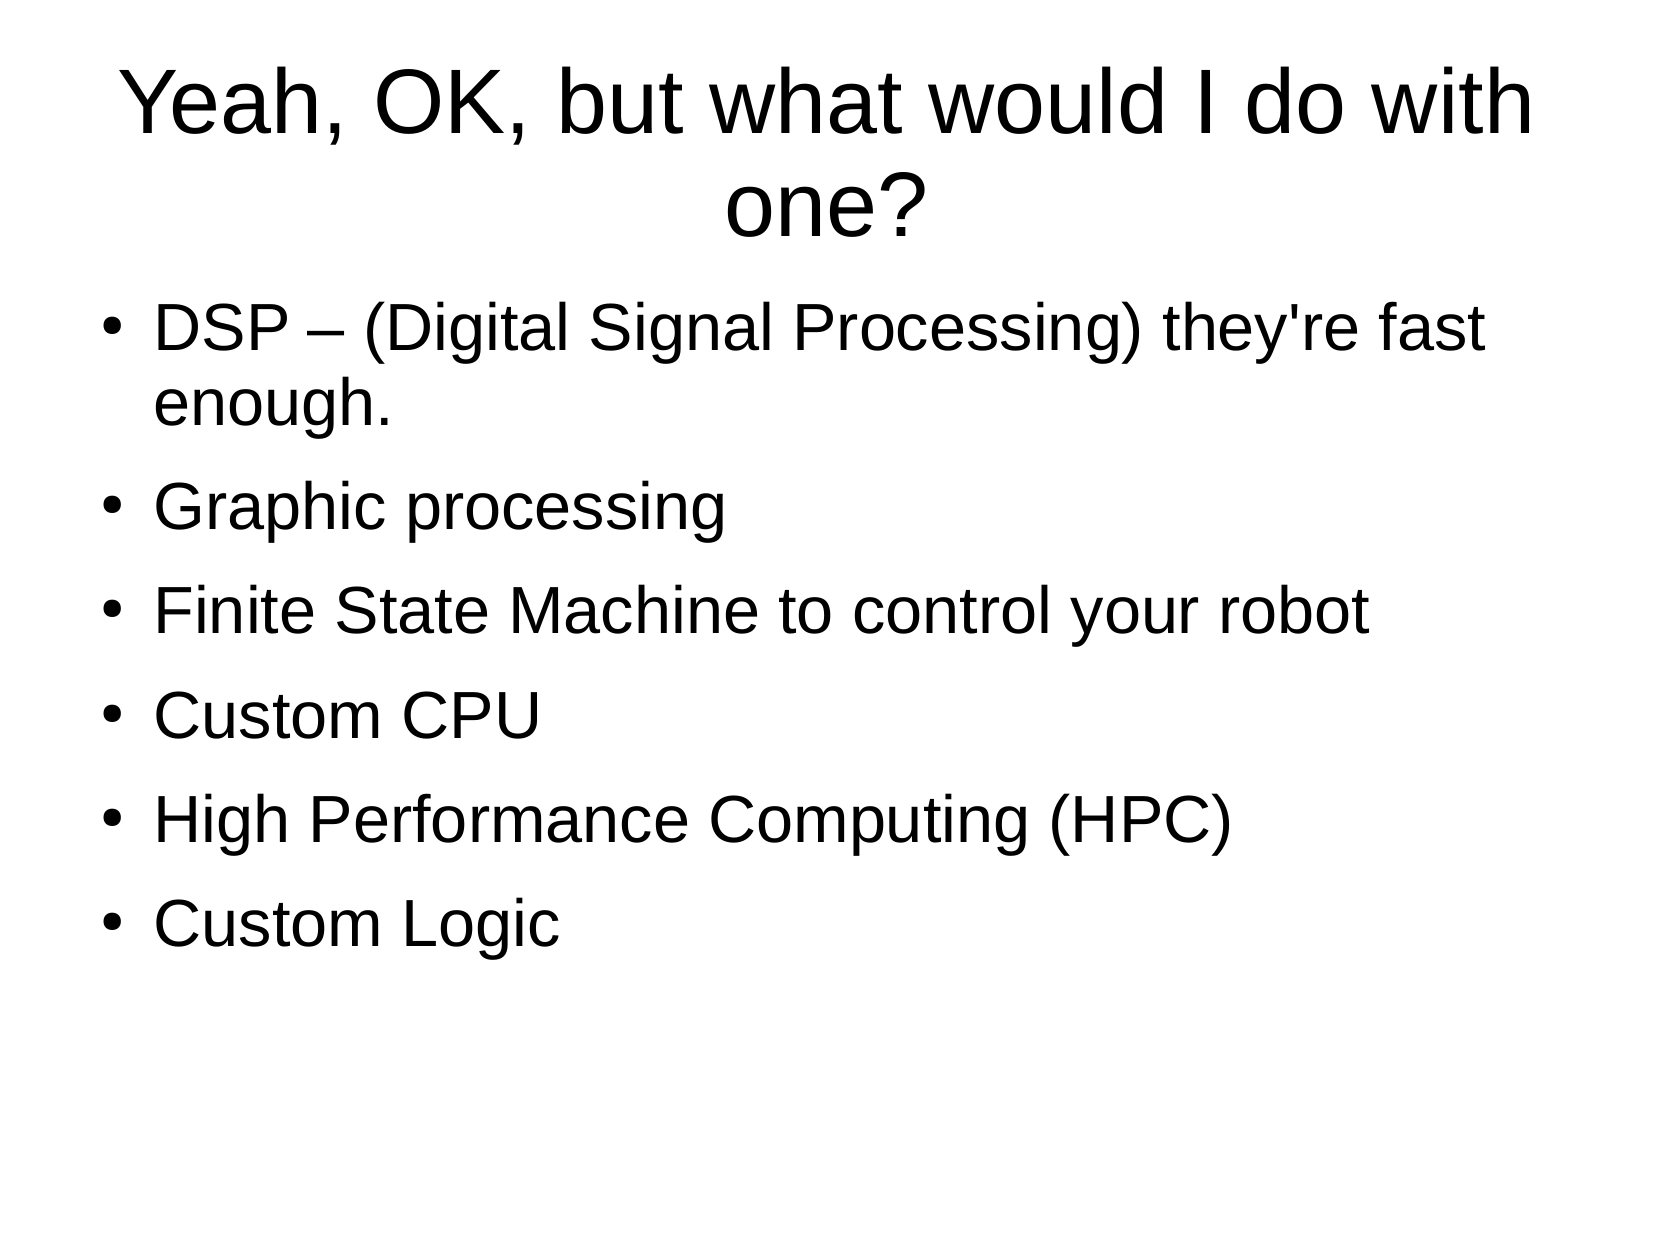

# Yeah, OK, but what would I do with one?
DSP – (Digital Signal Processing) they're fast enough.
Graphic processing
Finite State Machine to control your robot
Custom CPU
High Performance Computing (HPC)
Custom Logic